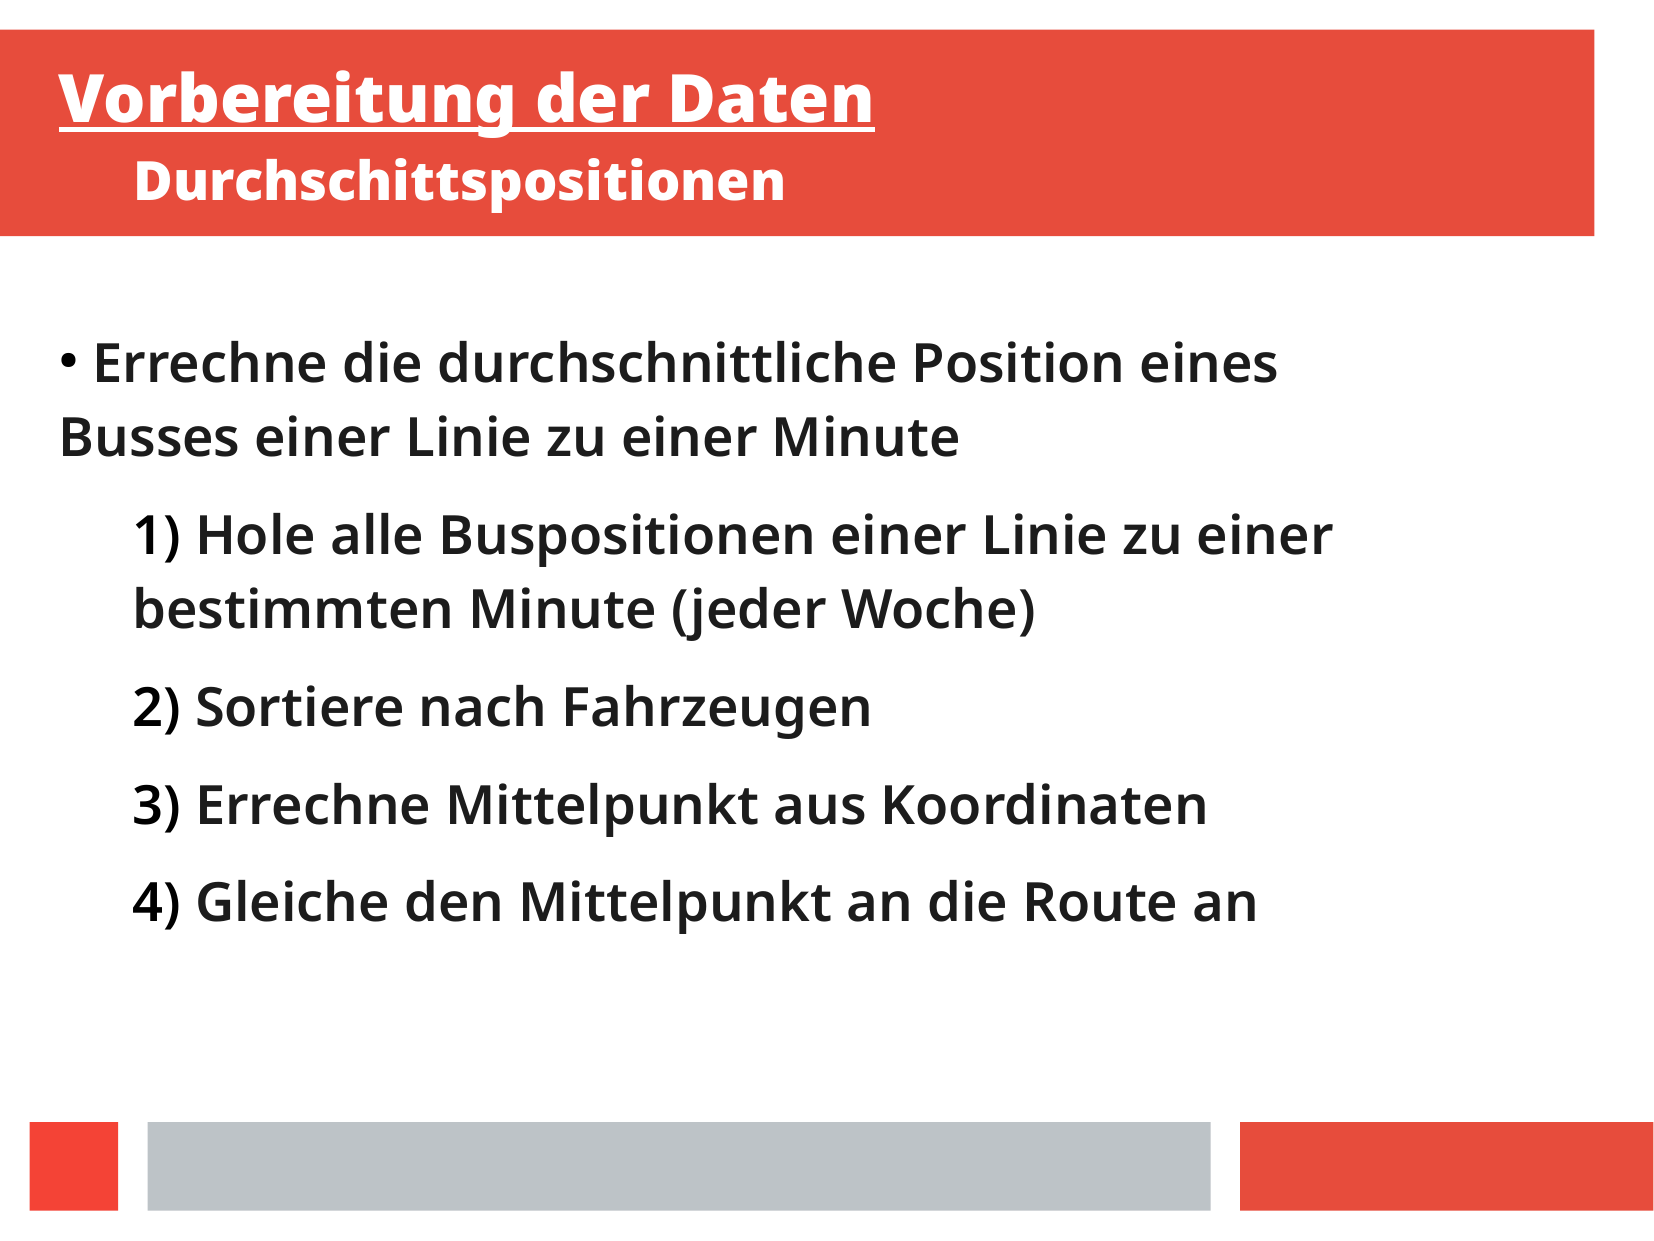

# Vorbereitung der Daten Durchschittspositionen
 Errechne die durchschnittliche Position eines 	Busses einer Linie zu einer Minute
 Hole alle Buspositionen einer Linie zu einer bestimmten Minute (jeder Woche)
 Sortiere nach Fahrzeugen
 Errechne Mittelpunkt aus Koordinaten
 Gleiche den Mittelpunkt an die Route an